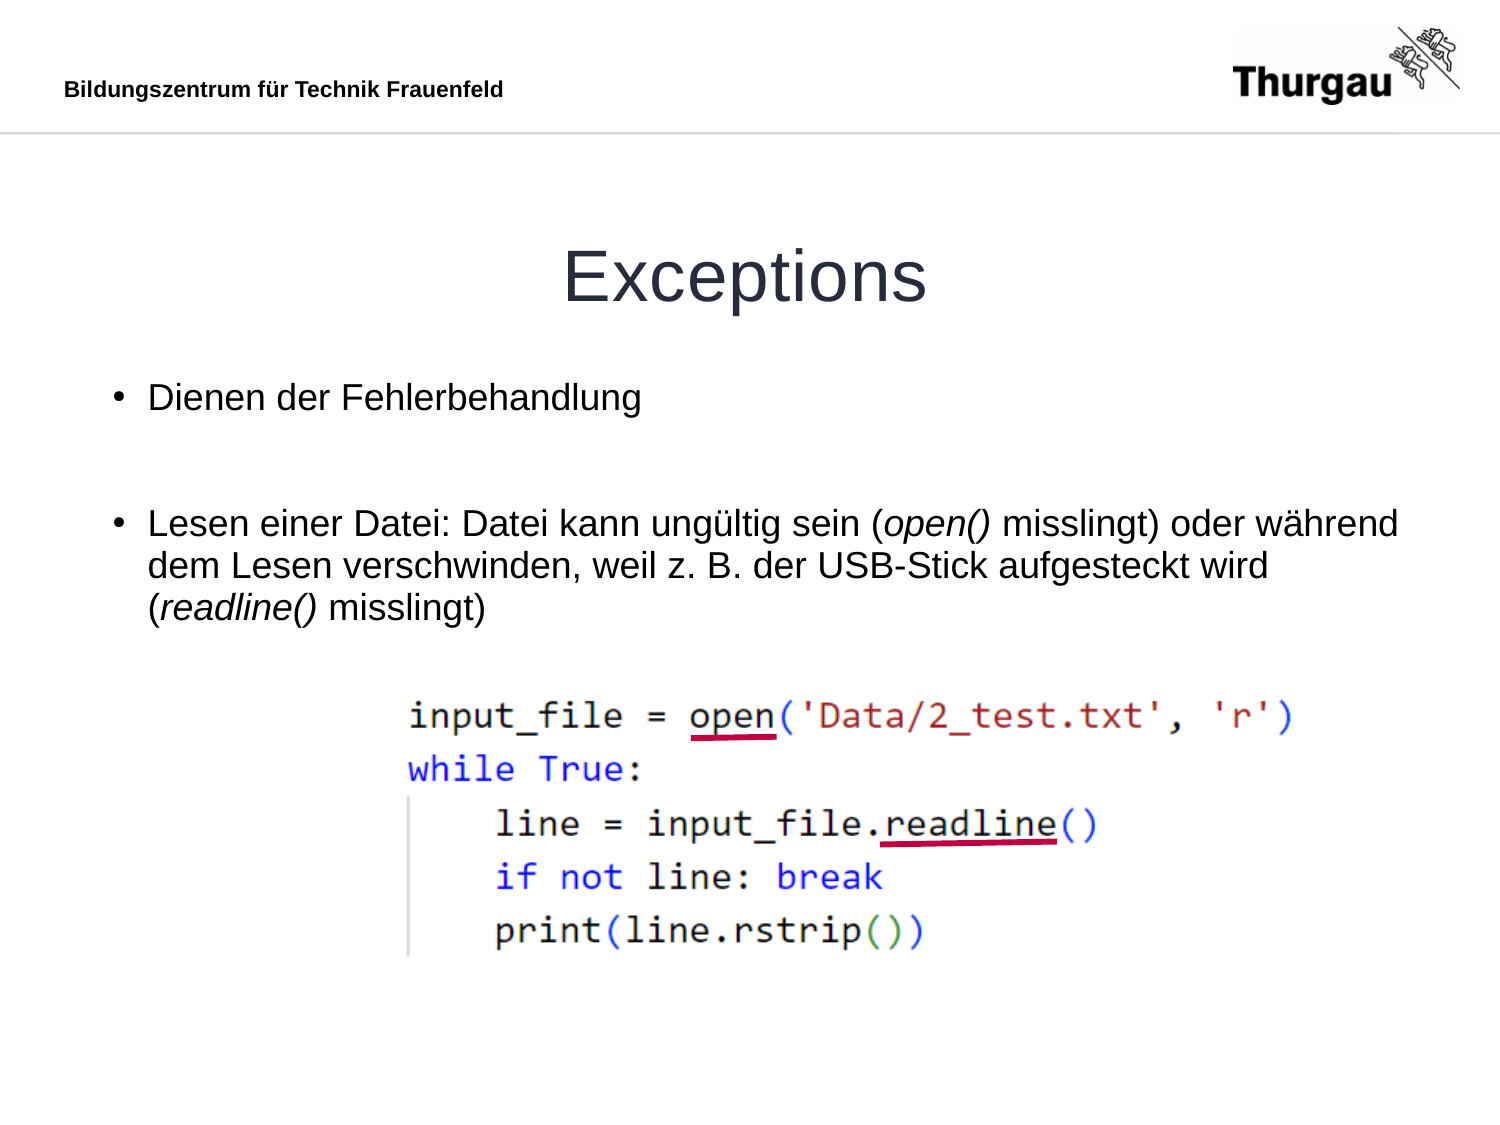

Bildungszentrum für Technik Frauenfeld
Exceptions
Dienen der Fehlerbehandlung
Lesen einer Datei: Datei kann ungültig sein (open() misslingt) oder während dem Lesen verschwinden, weil z. B. der USB-Stick aufgesteckt wird (readline() misslingt)